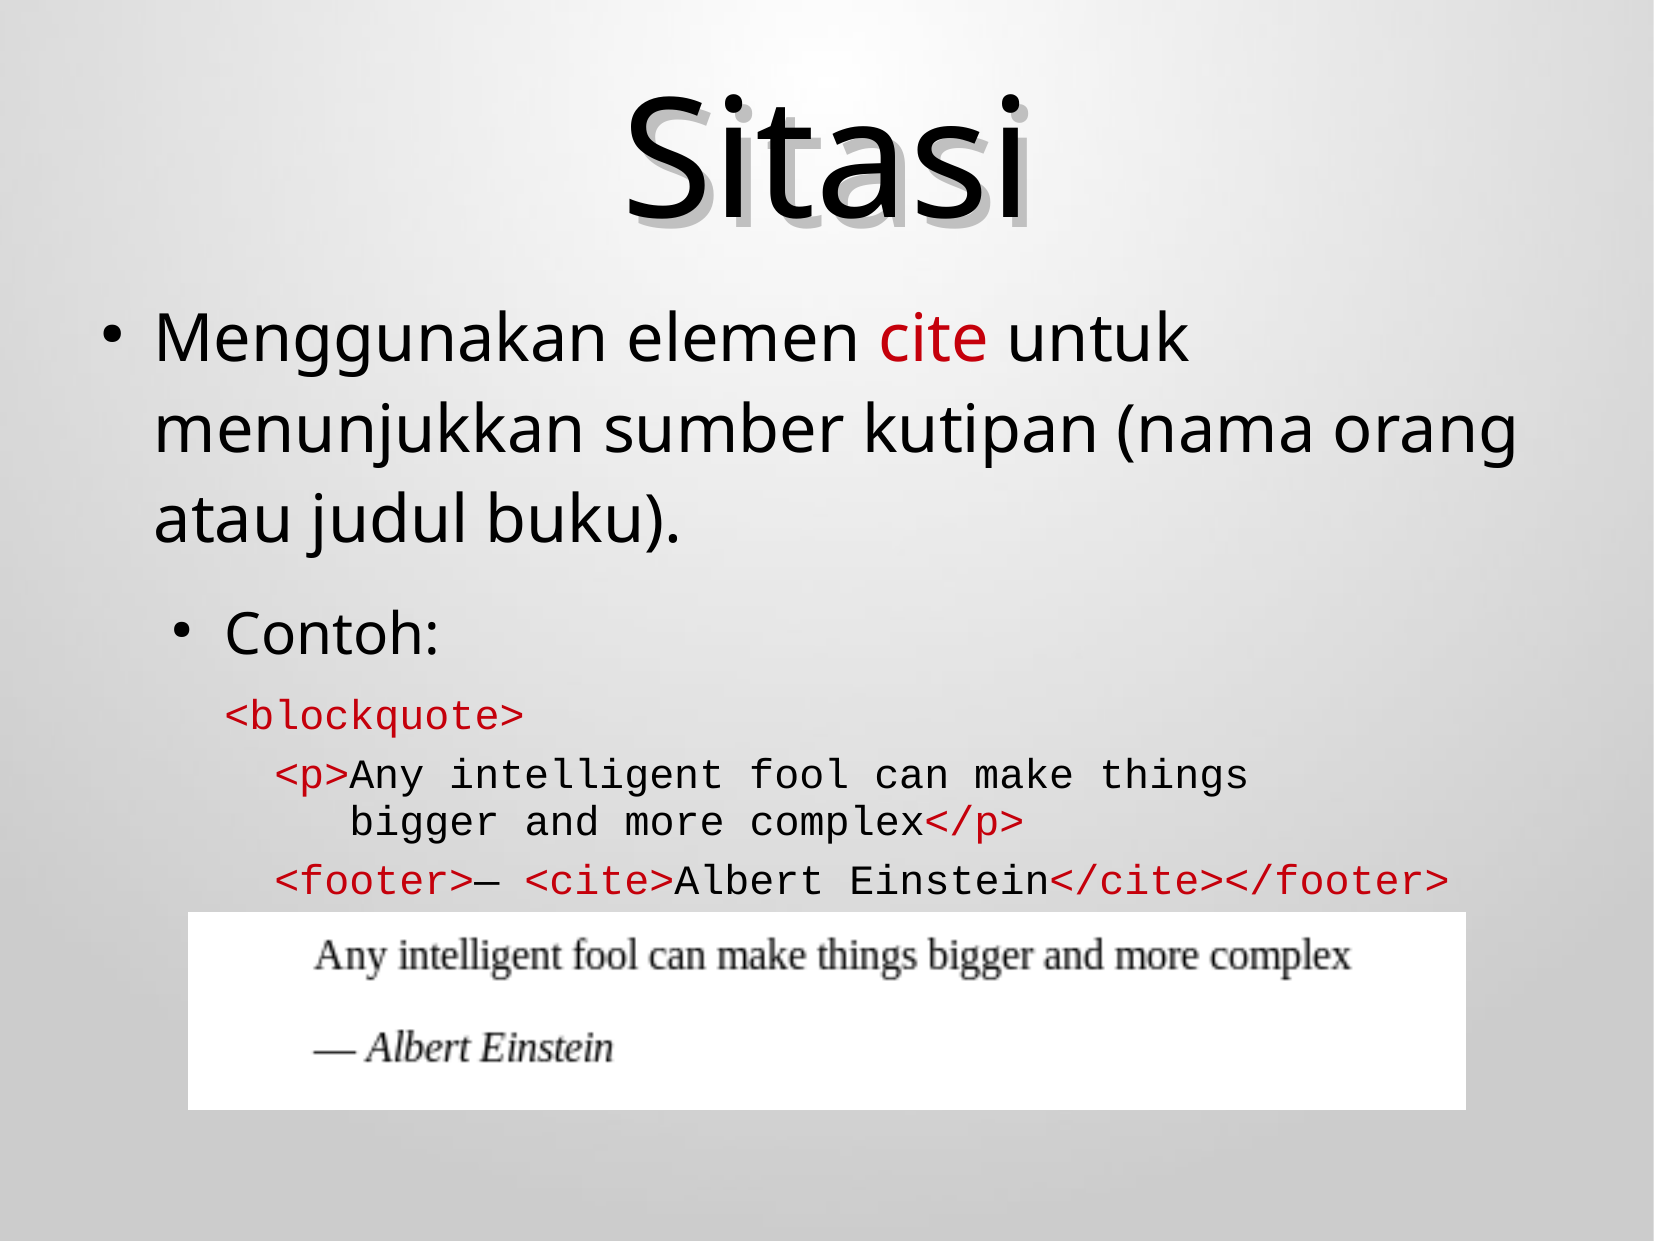

# Sitasi
Menggunakan elemen cite untuk menunjukkan sumber kutipan (nama orang atau judul buku).
Contoh:
<blockquote>
 <p>Any intelligent fool can make things bigger and more complex</p>
 <footer>— <cite>Albert Einstein</cite></footer>
</blockquote>